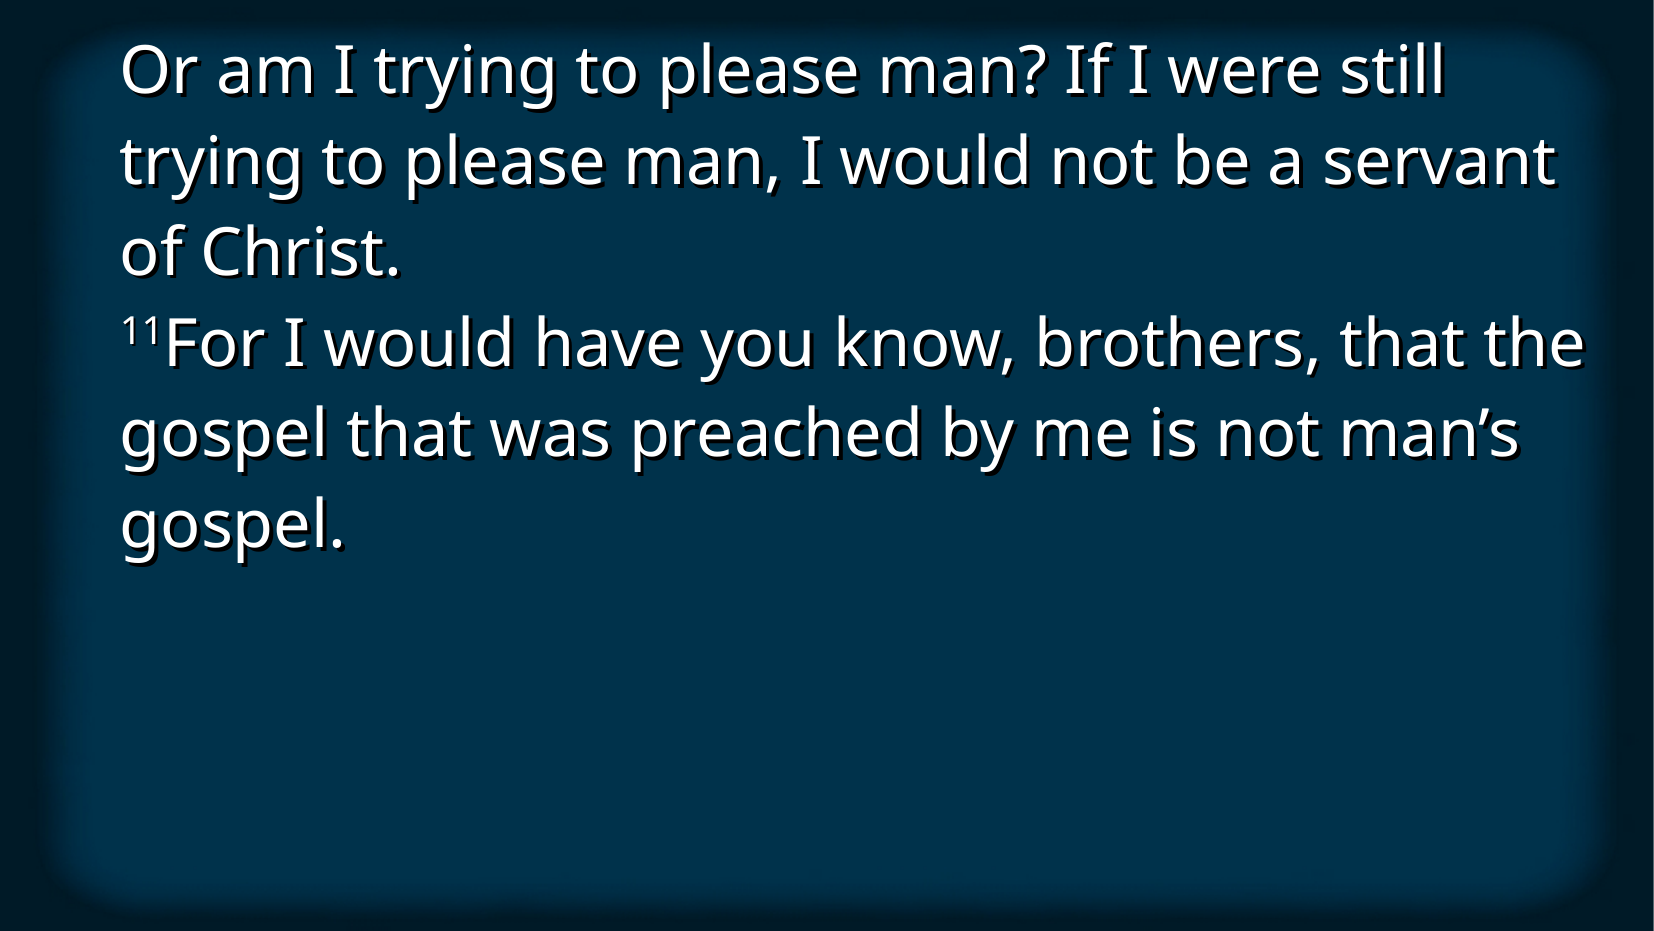

Or am I trying to please man? If I were still trying to please man, I would not be a servant of Christ.
11For I would have you know, brothers, that the gospel that was preached by me is not man’s gospel.